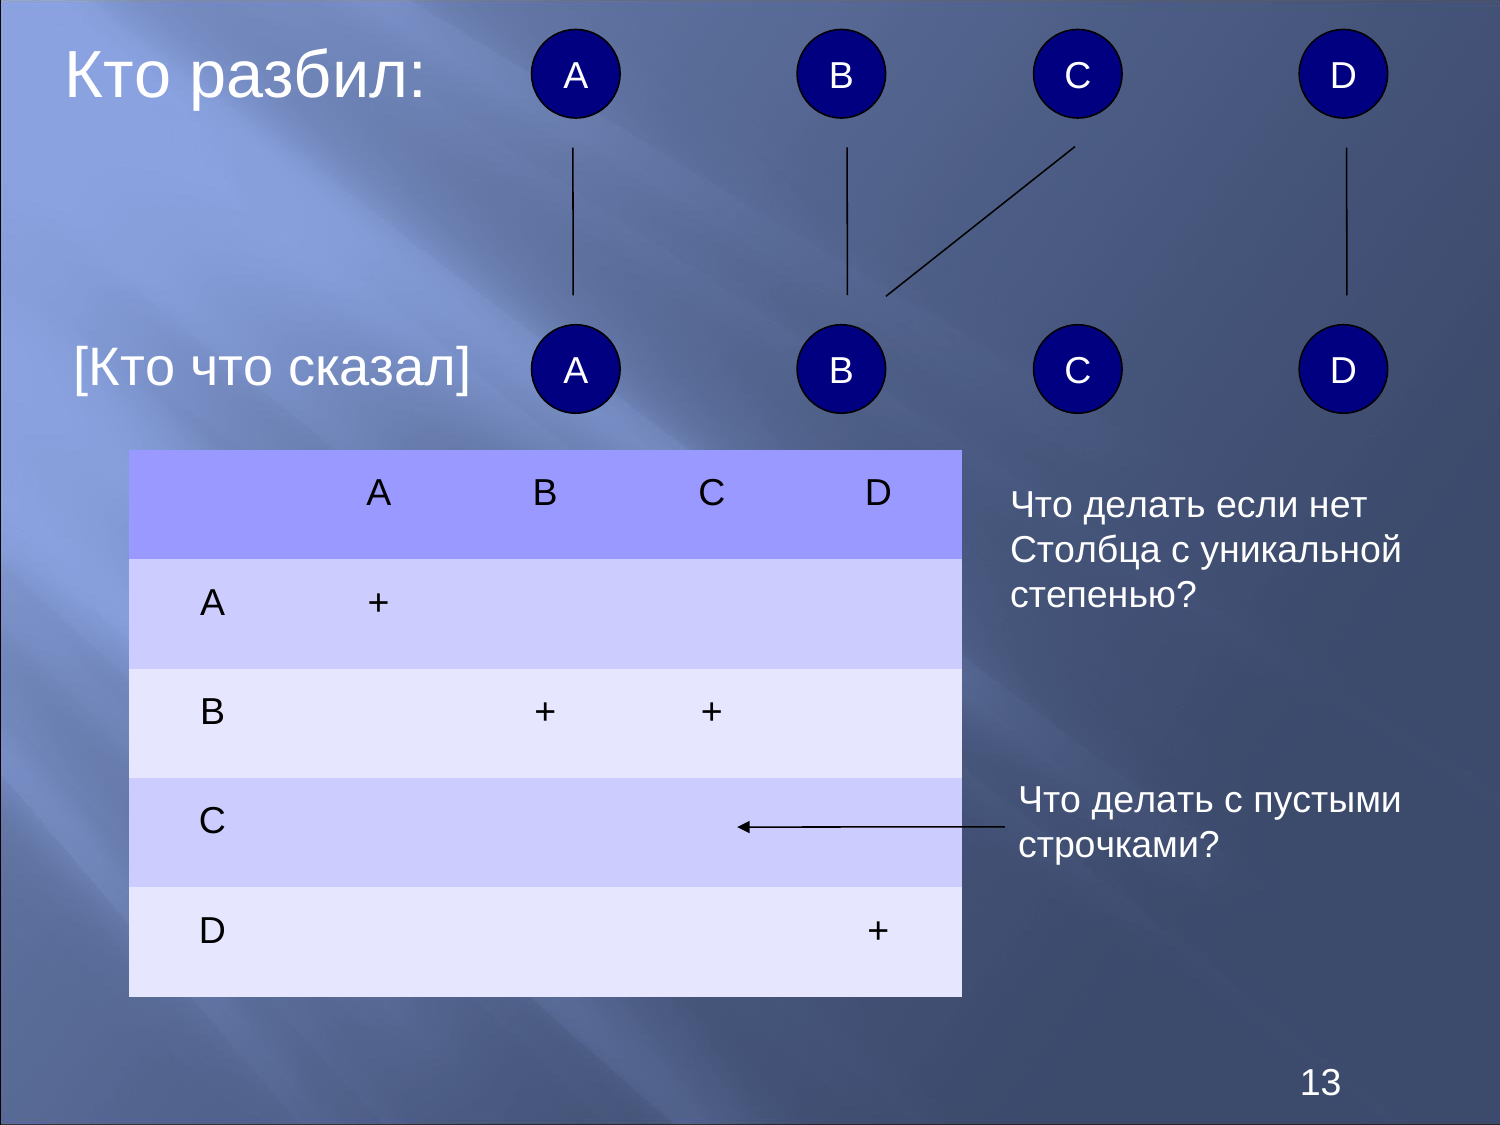

Кто разбил:
А
B
C
D
A
B
C
D
[Кто что сказал]
#
| | A | B | C | D |
| --- | --- | --- | --- | --- |
| A | + | | | |
| B | | + | + | |
| C | | | | |
| D | | | | + |
Что делать если нет
Столбца с уникальной
степенью?
Что делать с пустыми
строчками?
13